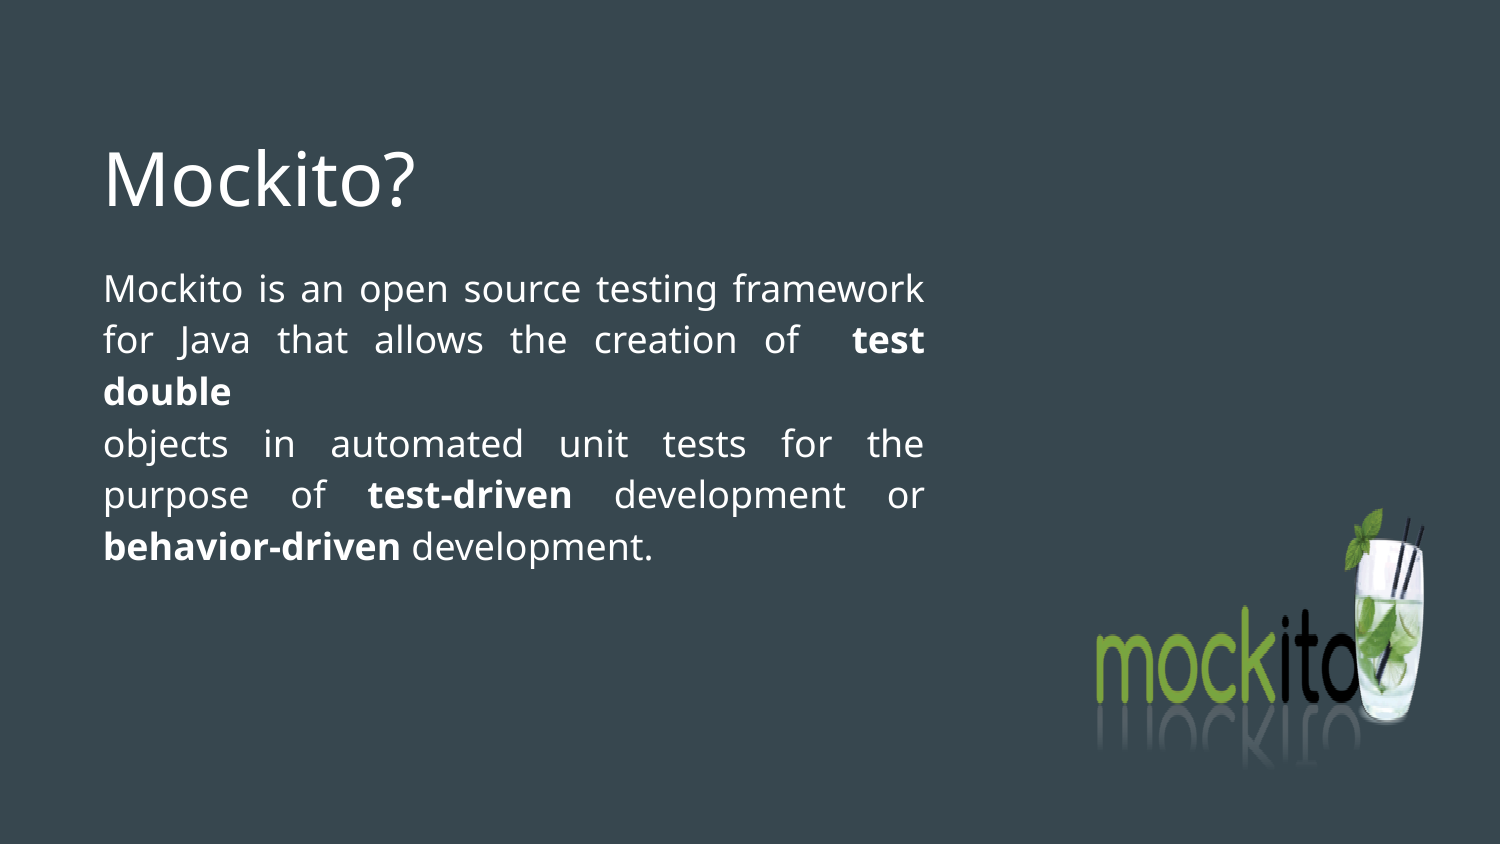

# Mockito?
Mockito is an open source testing framework for Java that allows the creation of test double
objects in automated unit tests for the purpose of test-driven development or behavior-driven development.